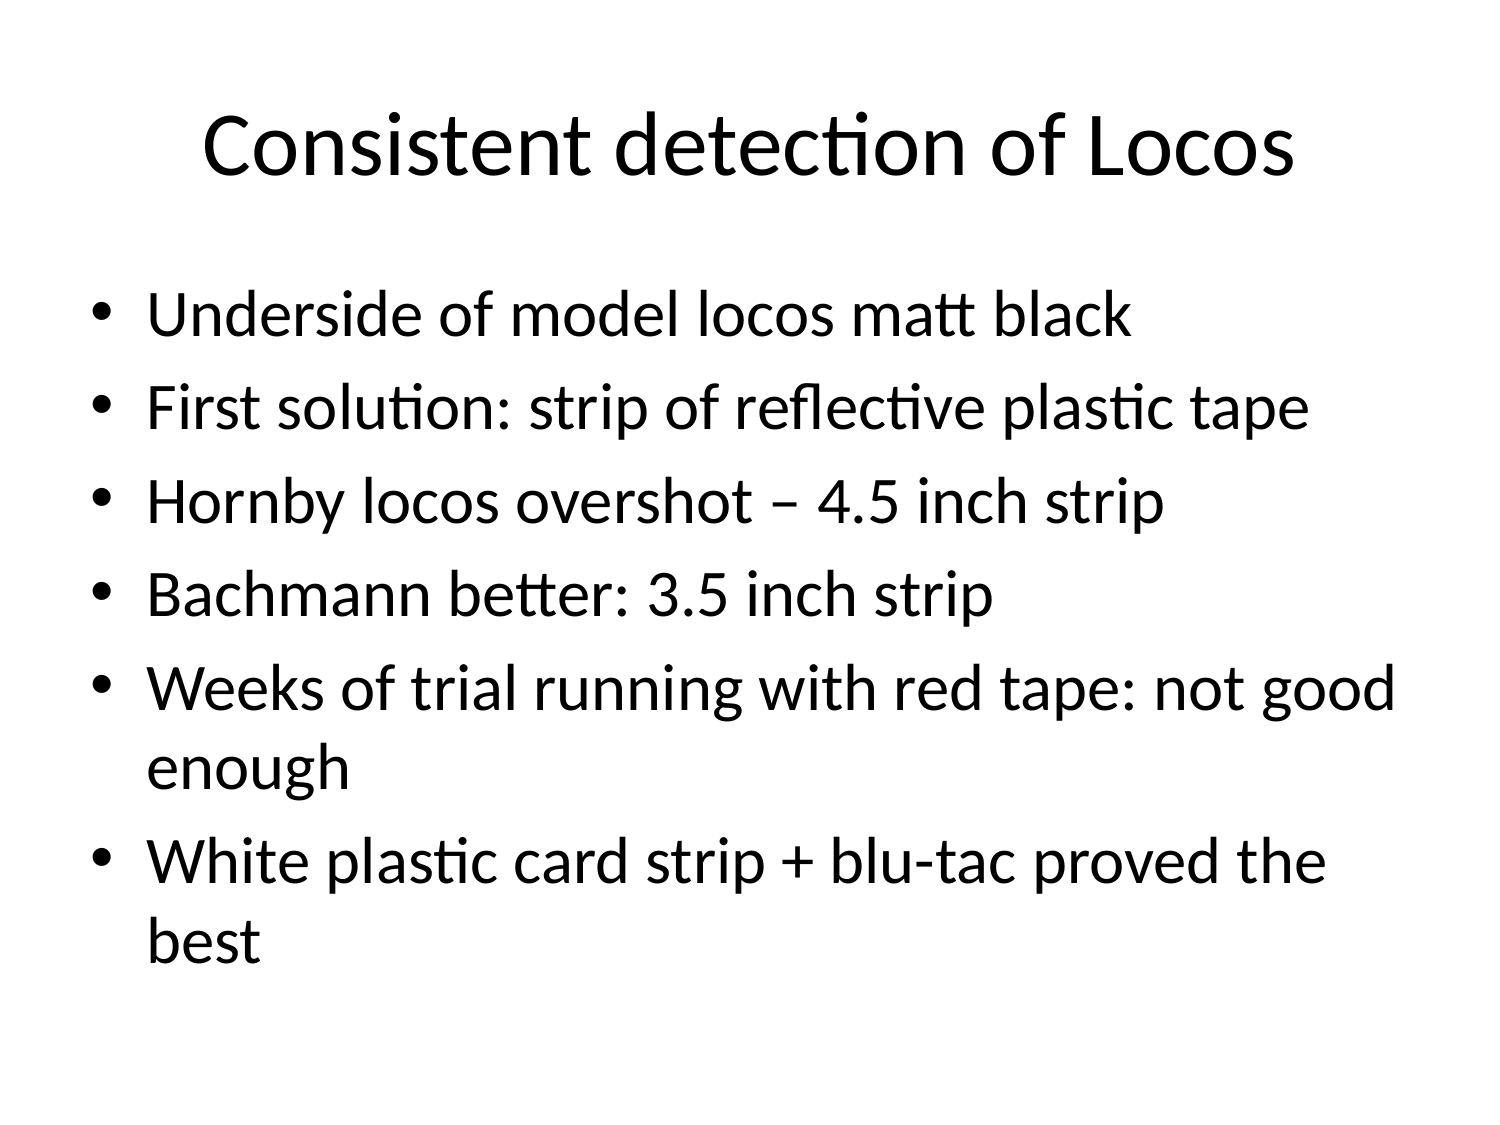

# Consistent detection of Locos
Underside of model locos matt black
First solution: strip of reflective plastic tape
Hornby locos overshot – 4.5 inch strip
Bachmann better: 3.5 inch strip
Weeks of trial running with red tape: not good enough
White plastic card strip + blu-tac proved the best